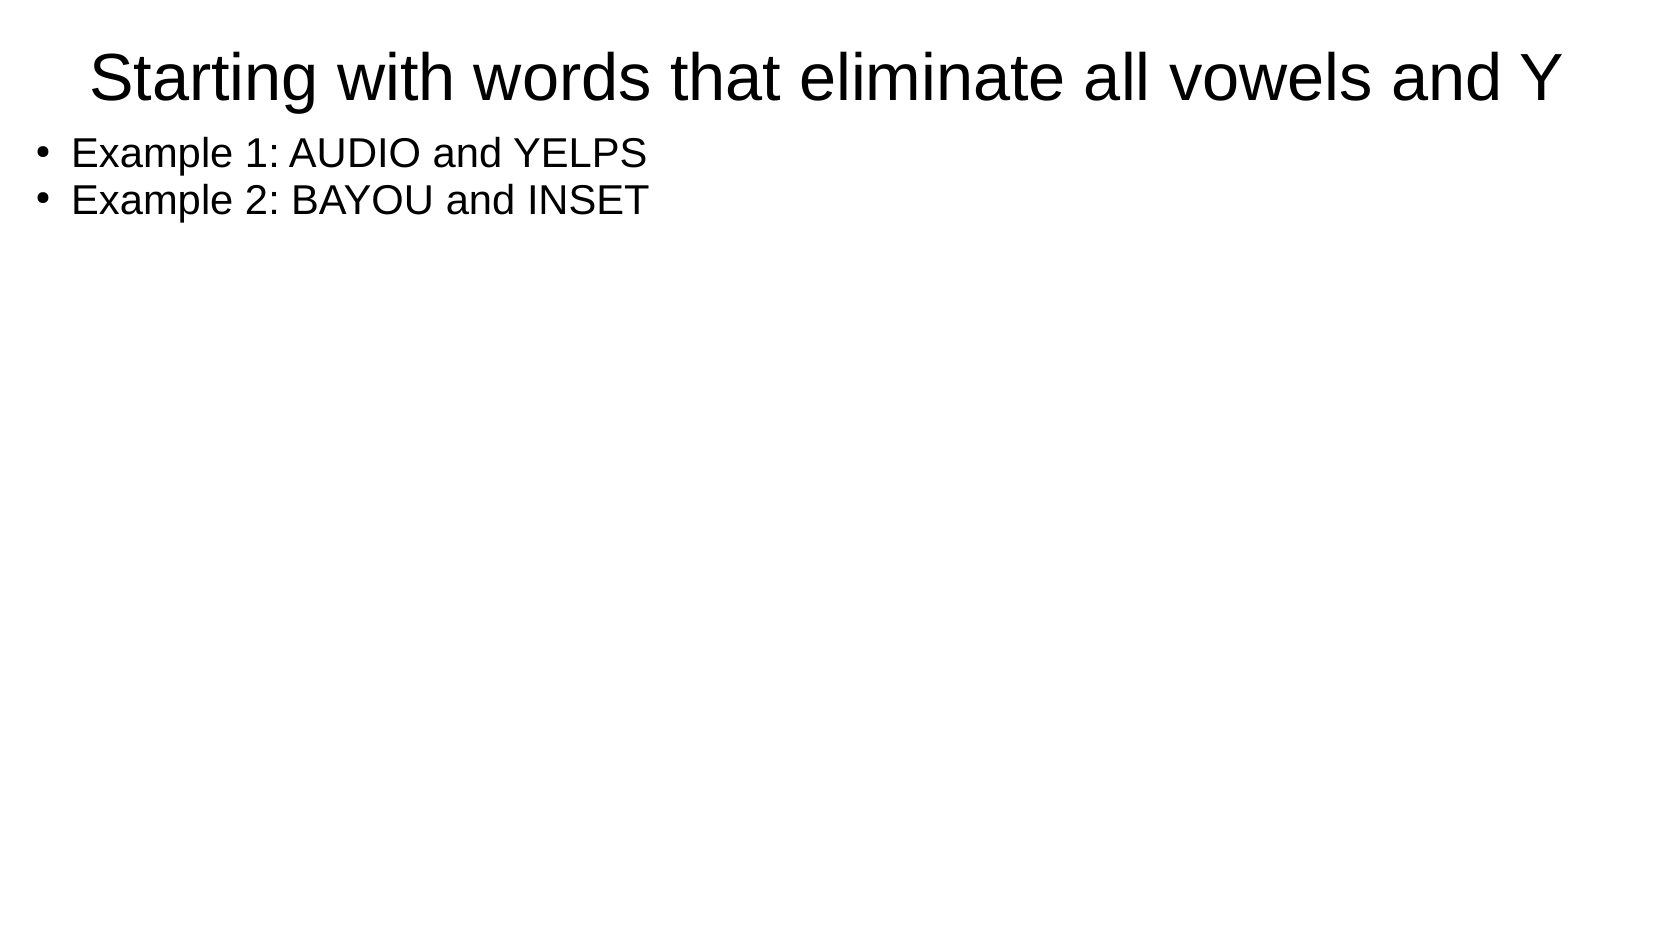

# Starting with words that eliminate all vowels and Y
Example 1: AUDIO and YELPS
Example 2: BAYOU and INSET